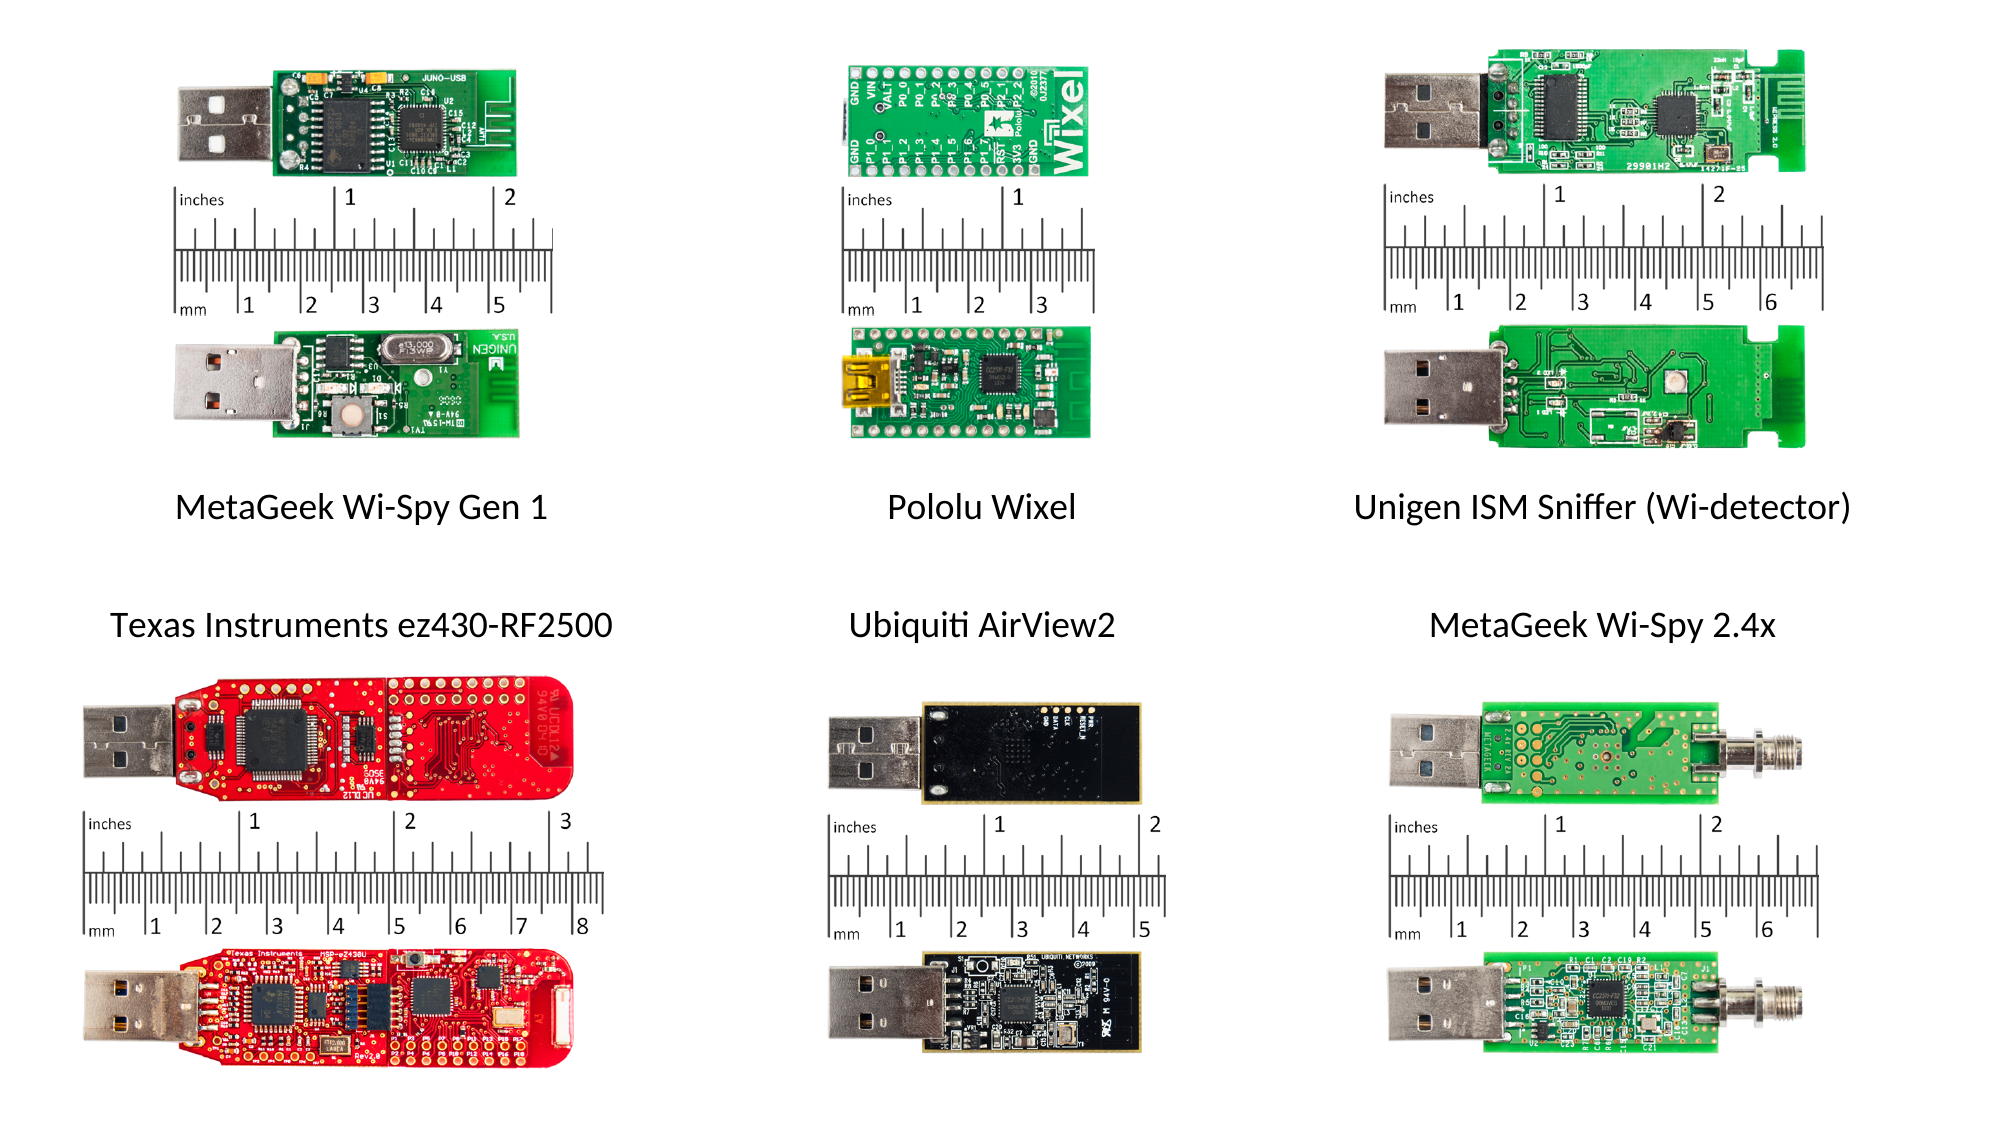

MetaGeek Wi-Spy Gen 1
Pololu Wixel
Unigen ISM Sniffer (Wi-detector)
Texas Instruments ez430-RF2500
Ubiquiti AirView2
MetaGeek Wi-Spy 2.4x